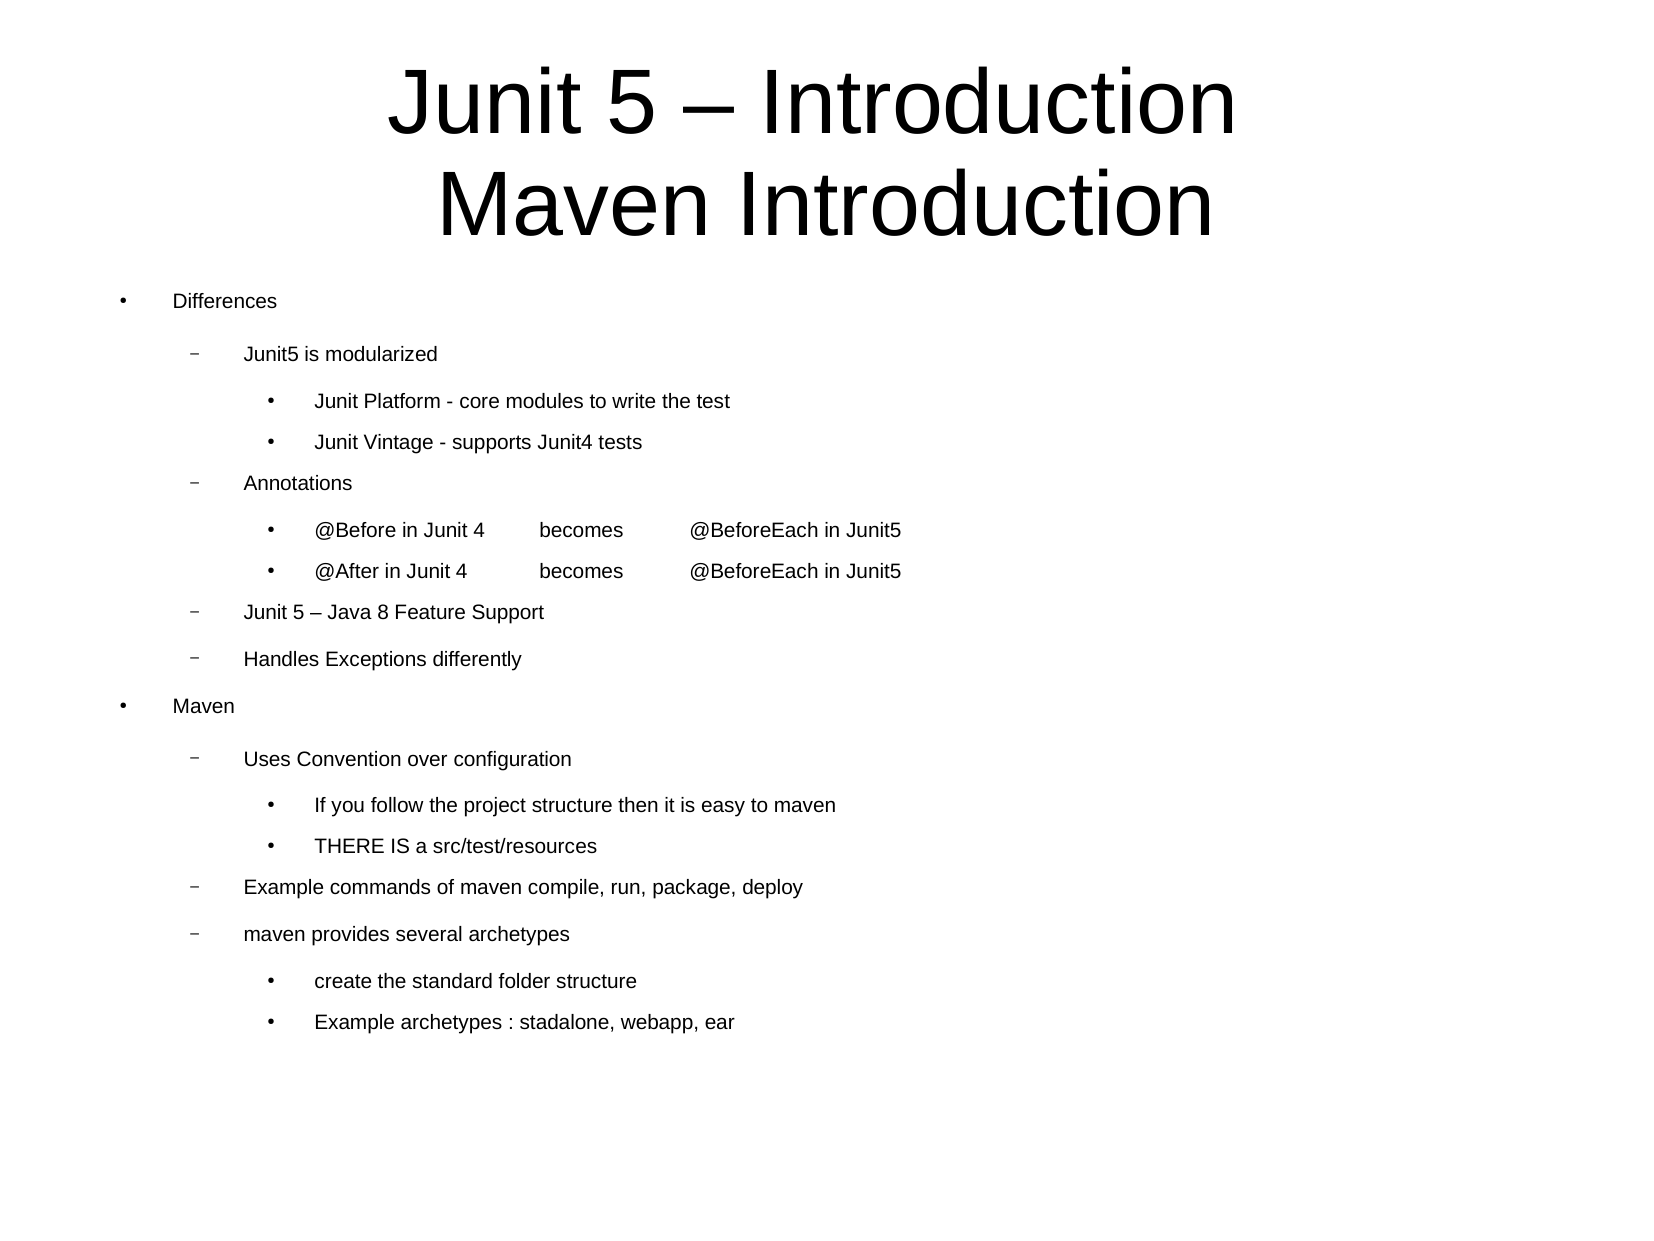

# Junit 5 – Introduction Maven Introduction
Differences
Junit5 is modularized
Junit Platform - core modules to write the test
Junit Vintage - supports Junit4 tests
Annotations
@Before in Junit 4	becomes 	@BeforeEach in Junit5
@After in Junit 4	becomes 	@BeforeEach in Junit5
Junit 5 – Java 8 Feature Support
Handles Exceptions differently
Maven
Uses Convention over configuration
If you follow the project structure then it is easy to maven
THERE IS a src/test/resources
Example commands of maven compile, run, package, deploy
maven provides several archetypes
create the standard folder structure
Example archetypes : stadalone, webapp, ear